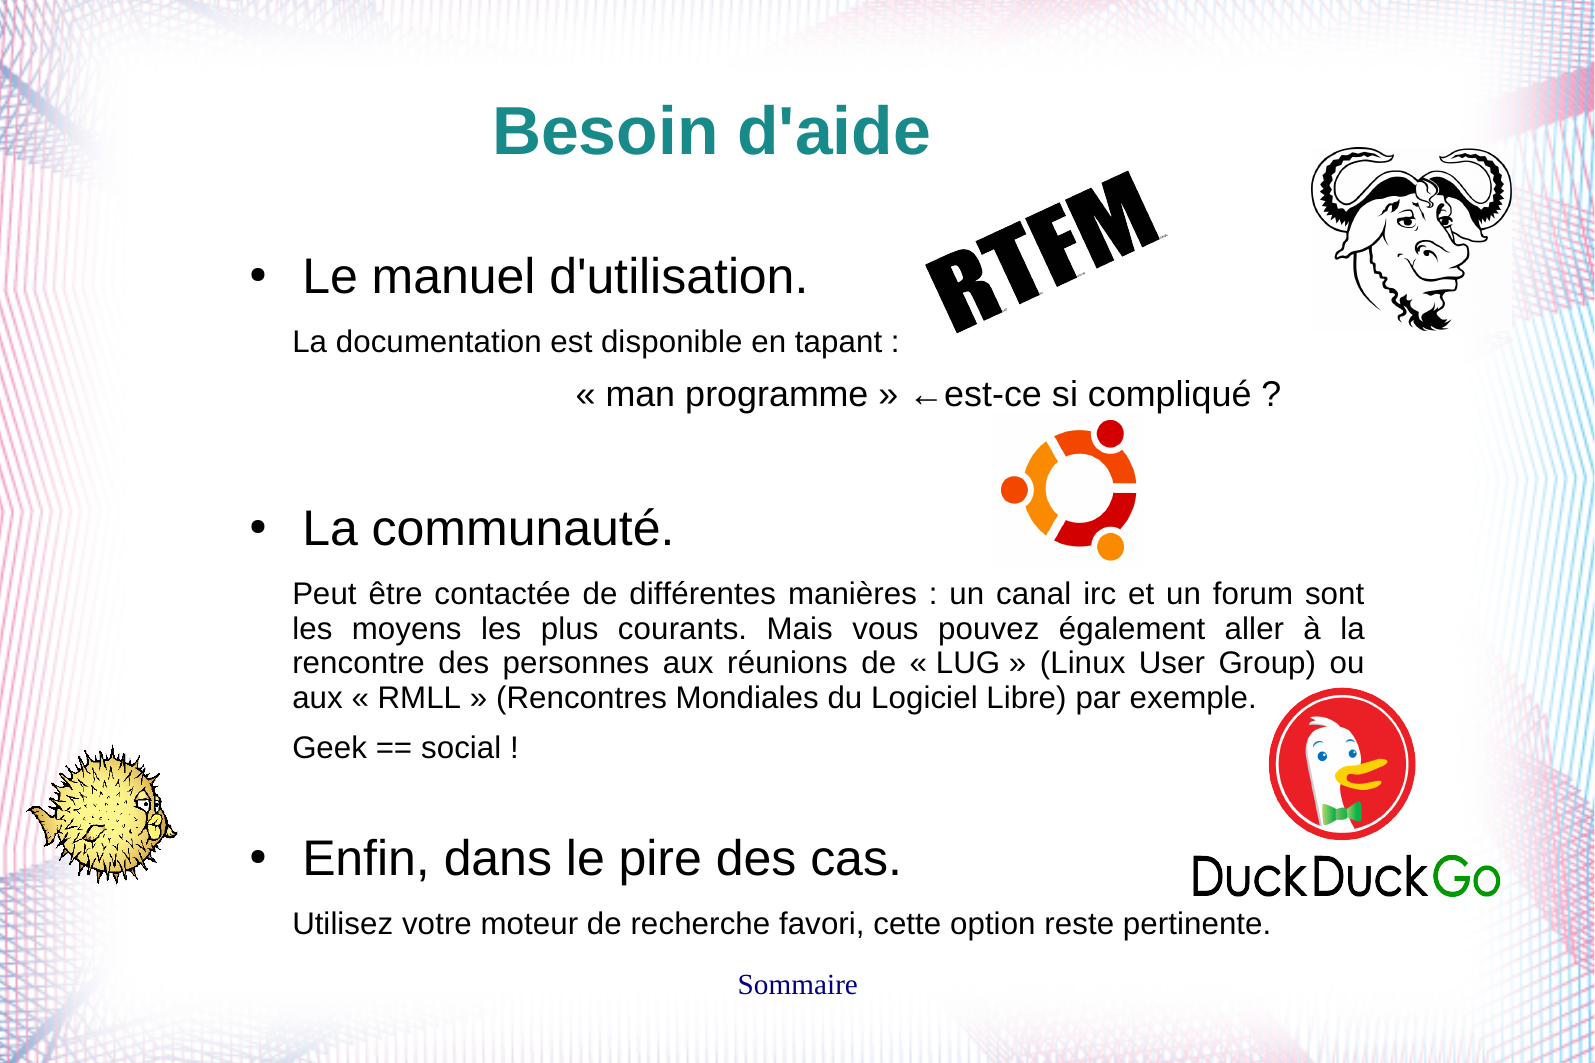

# Besoin d'aide
Le manuel d'utilisation.
La documentation est disponible en tapant :
« man programme » ←est-ce si compliqué ?
La communauté.
Peut être contactée de différentes manières : un canal irc et un forum sont les moyens les plus courants. Mais vous pouvez également aller à la rencontre des personnes aux réunions de « LUG » (Linux User Group) ou aux « RMLL » (Rencontres Mondiales du Logiciel Libre) par exemple.
Geek == social !
Enfin, dans le pire des cas.
Utilisez votre moteur de recherche favori, cette option reste pertinente.